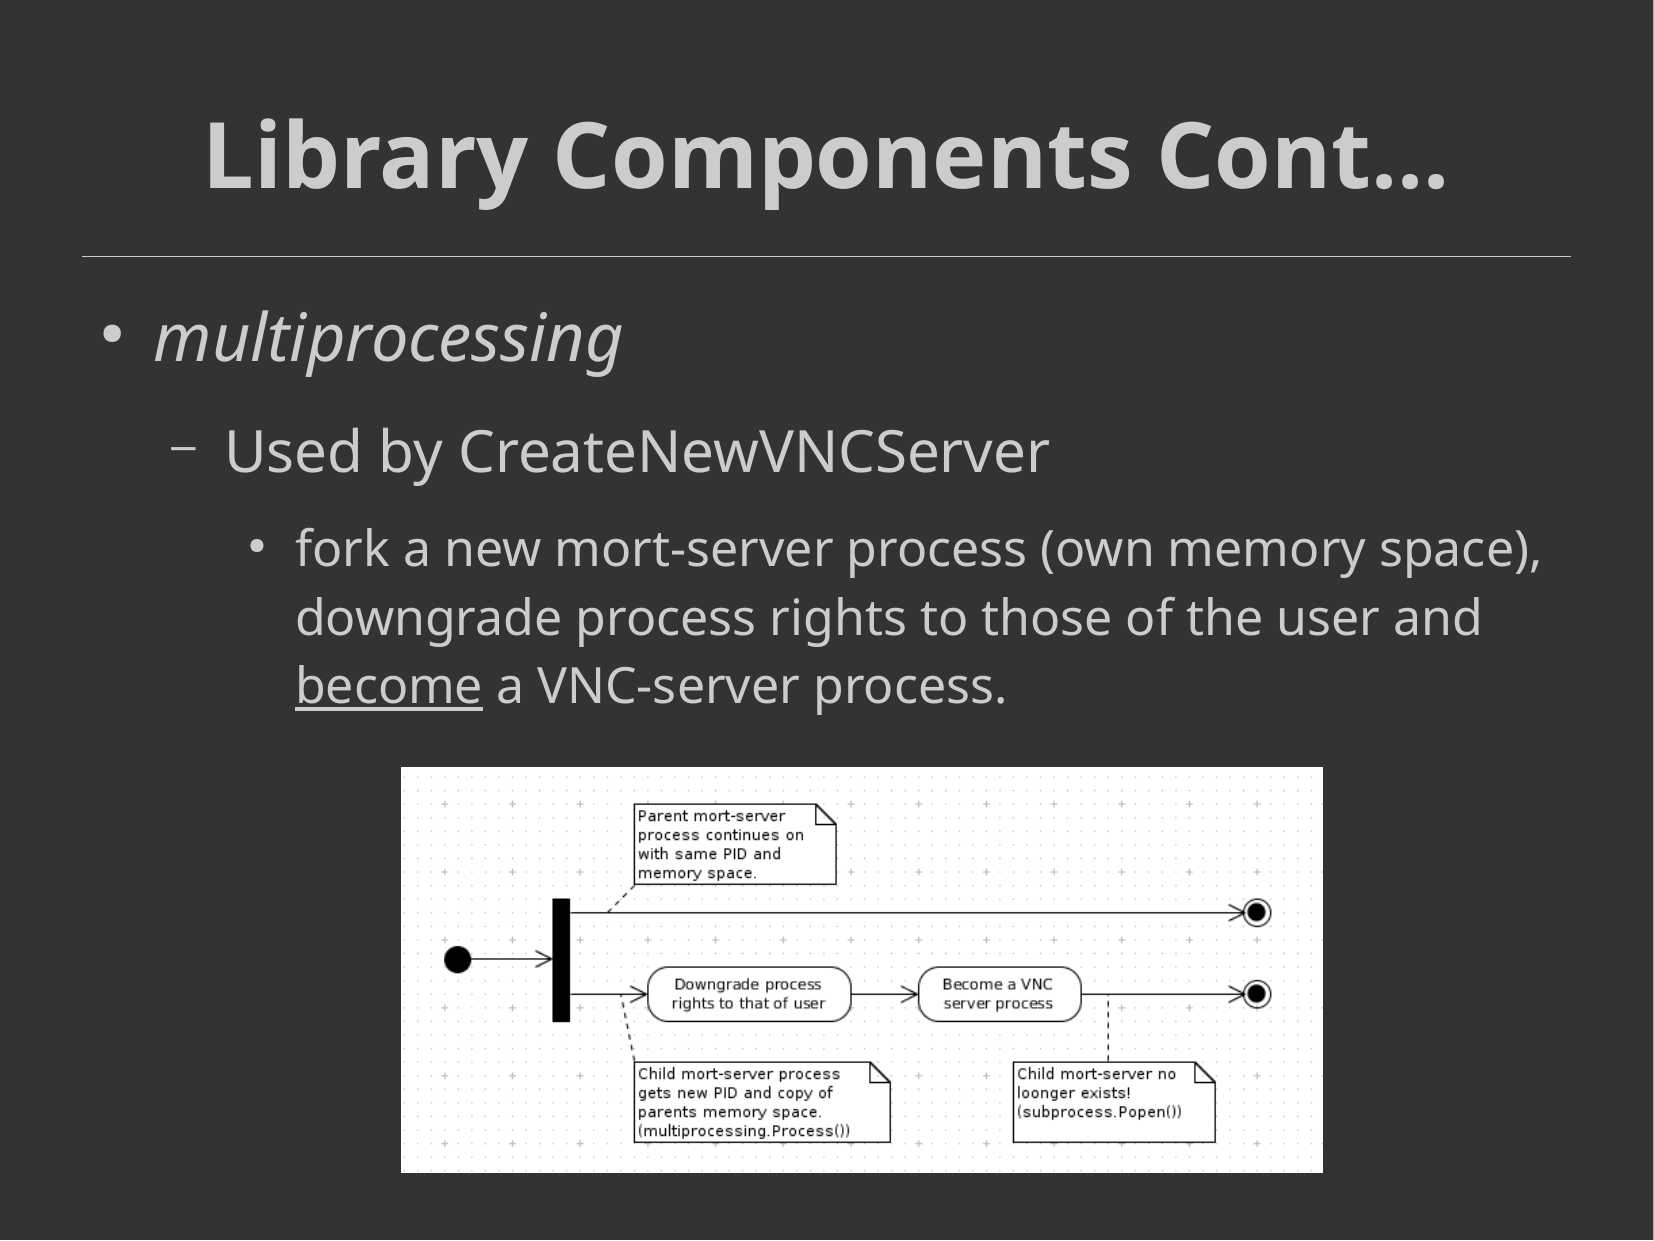

# Library Components Cont...
multiprocessing
Used by CreateNewVNCServer
fork a new mort-server process (own memory space), downgrade process rights to those of the user and become a VNC-server process.